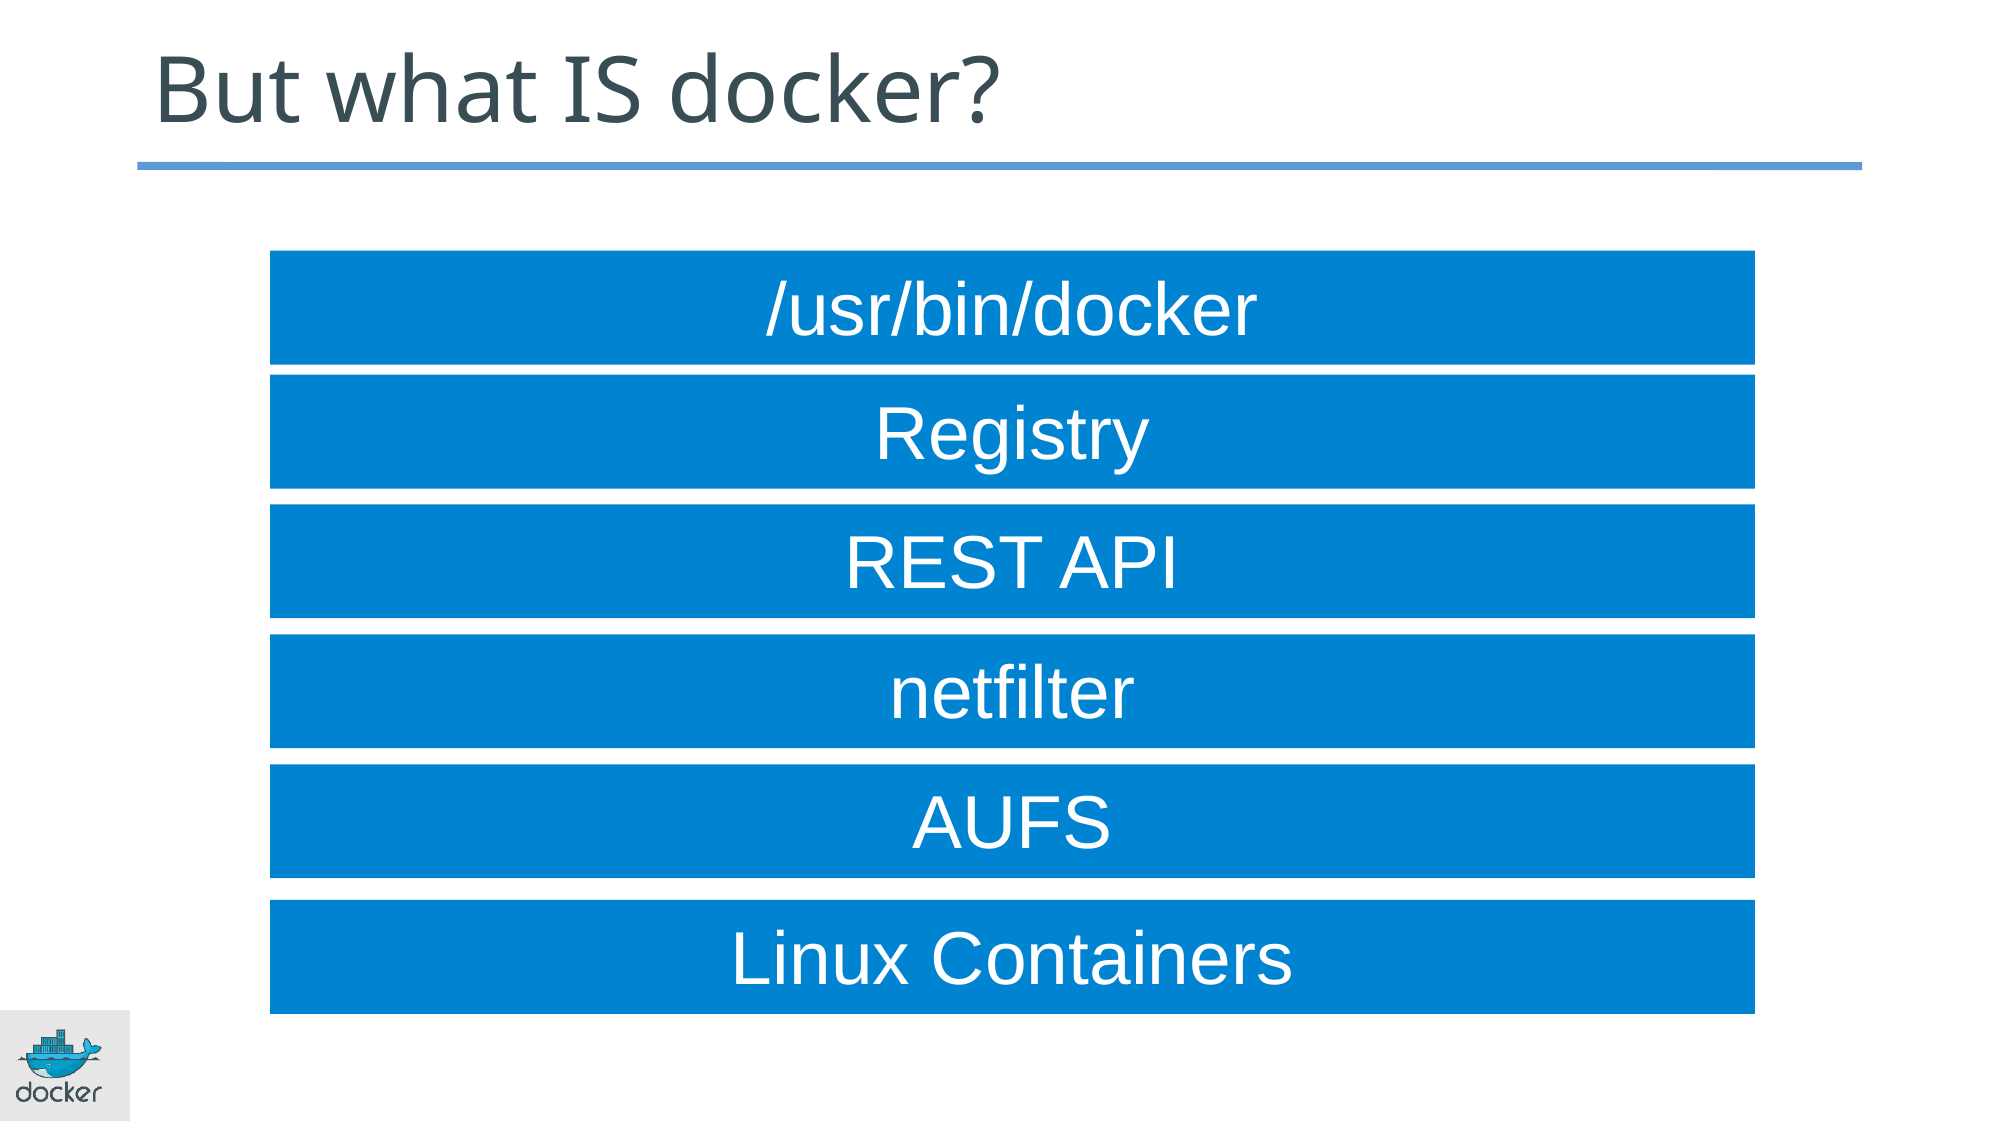

# But what IS docker?
/usr/bin/docker
Registry
REST API
netfilter
AUFS
Linux Containers